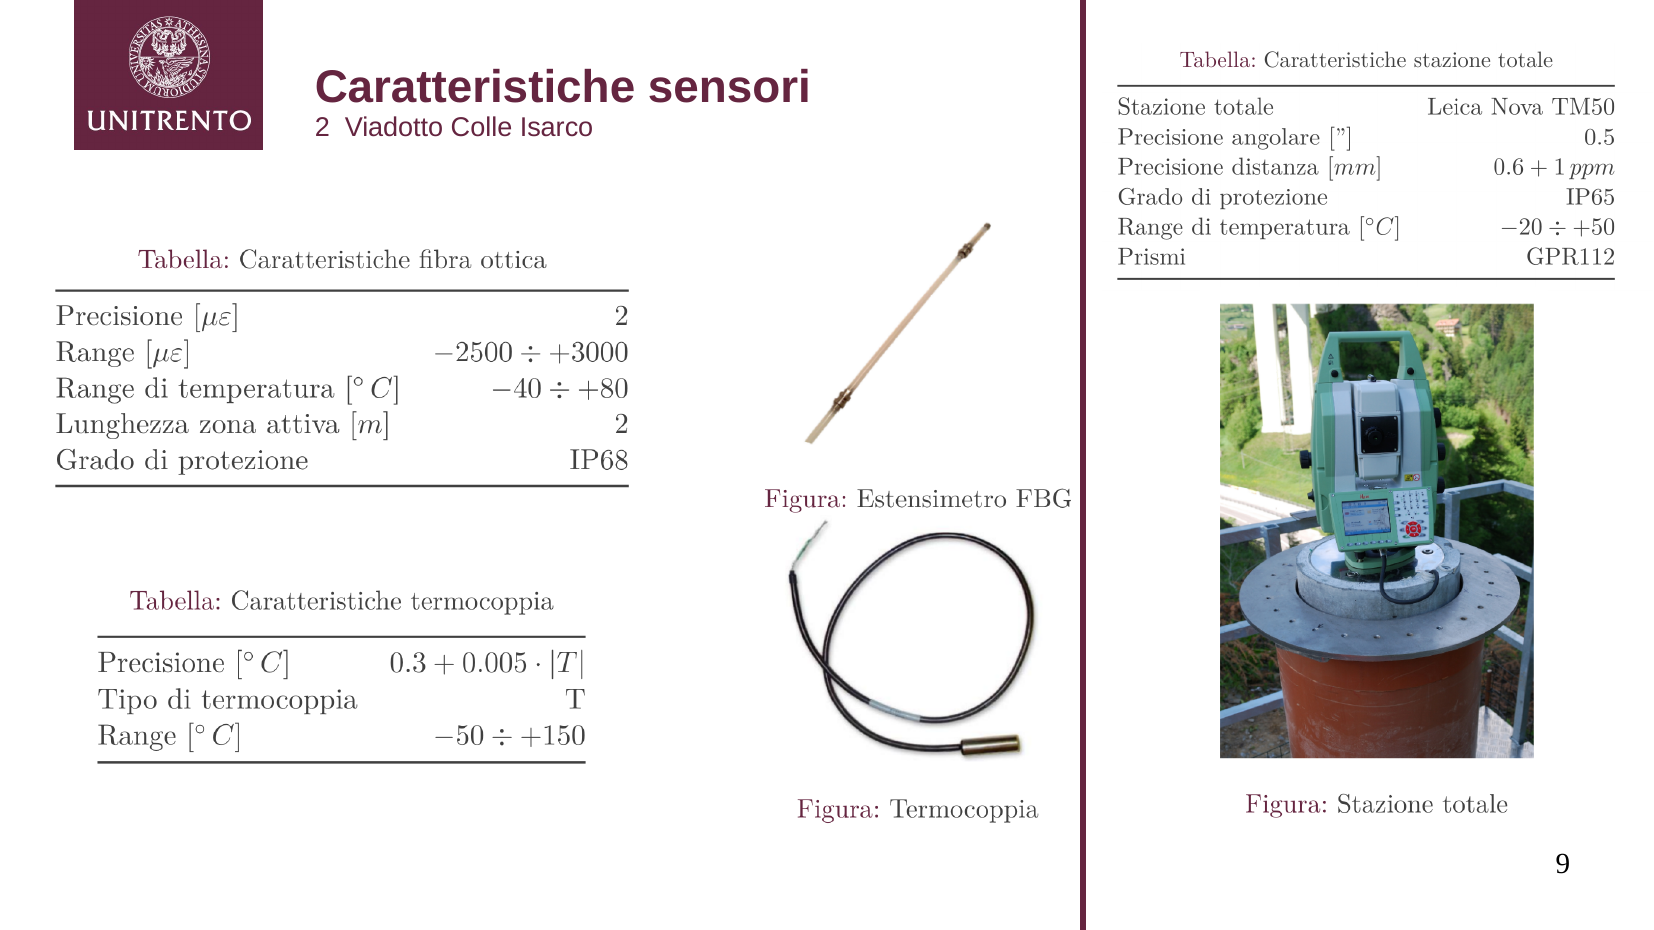

Caratteristiche sensori
2 Viadotto Colle Isarco
9